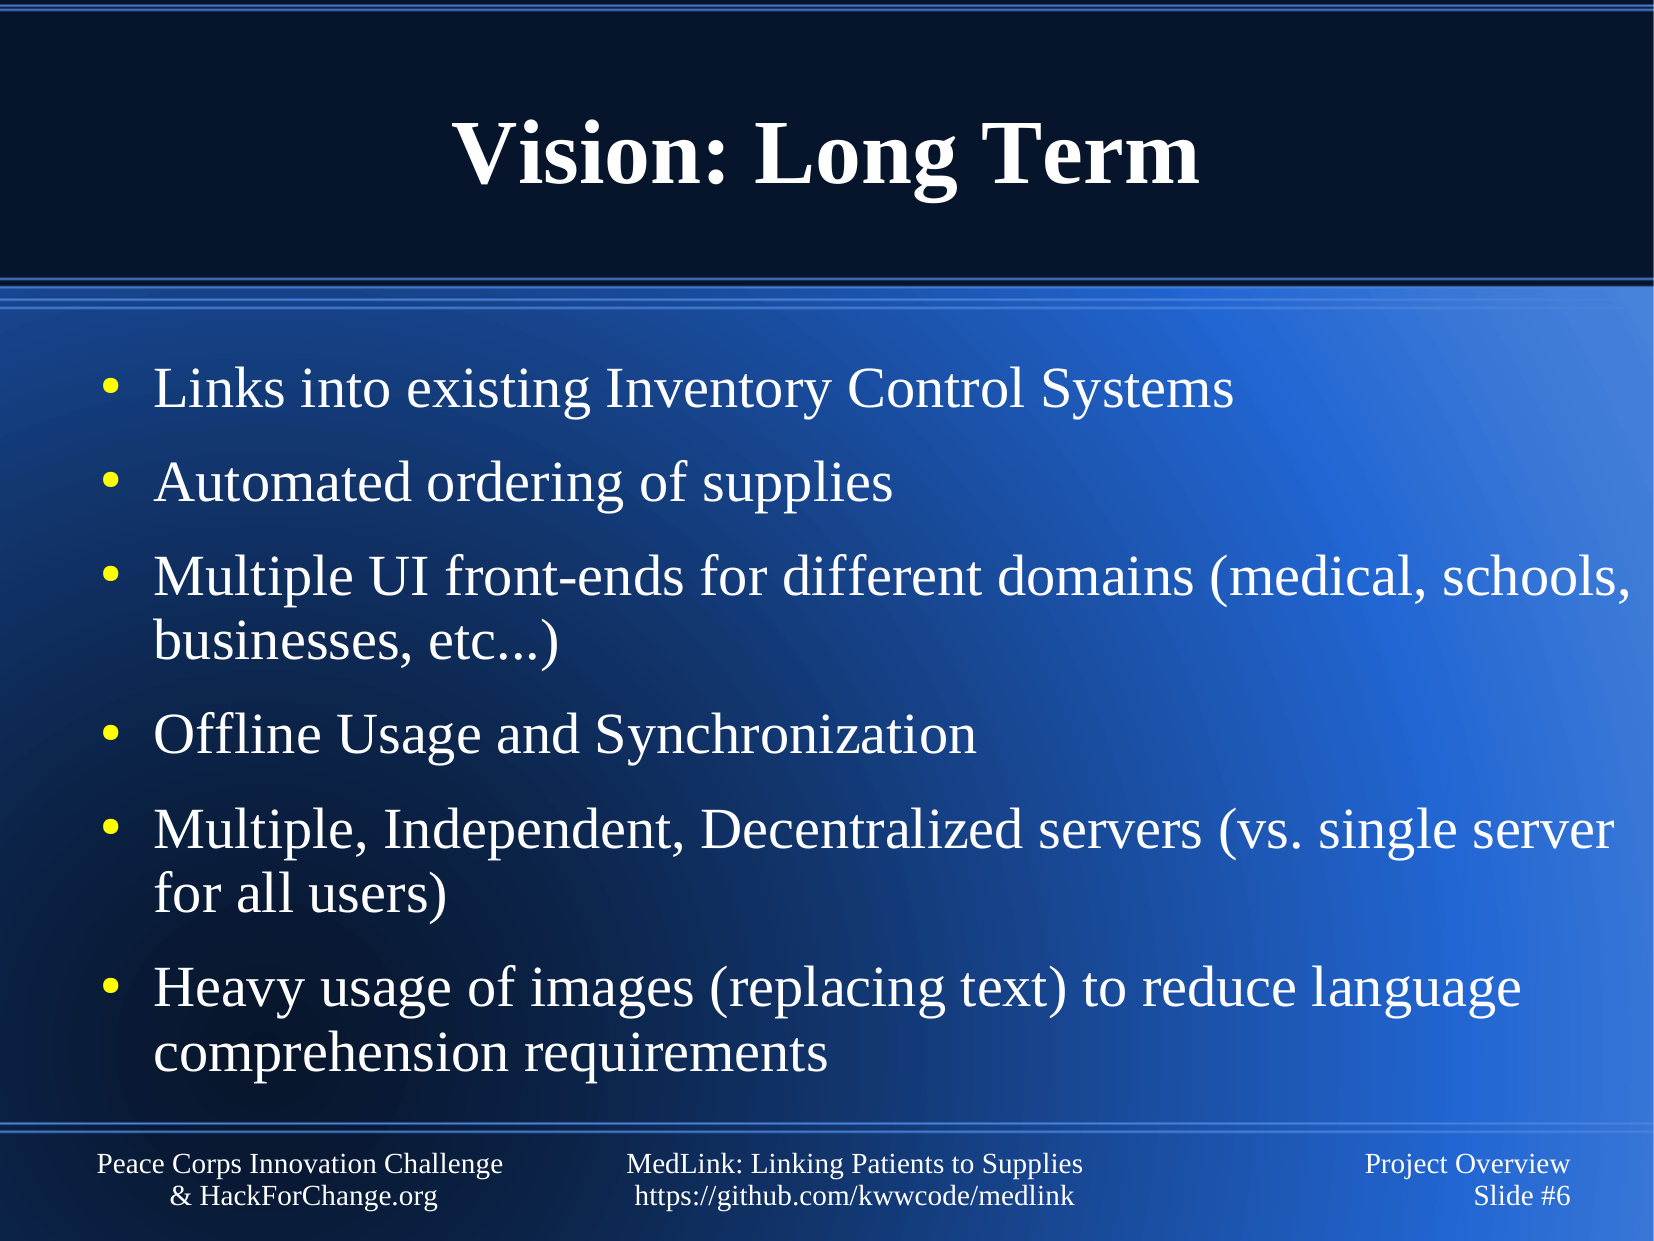

# Vision: Long Term
Links into existing Inventory Control Systems
Automated ordering of supplies
Multiple UI front-ends for different domains (medical, schools, businesses, etc...)
Offline Usage and Synchronization
Multiple, Independent, Decentralized servers (vs. single server for all users)
Heavy usage of images (replacing text) to reduce language comprehension requirements
6